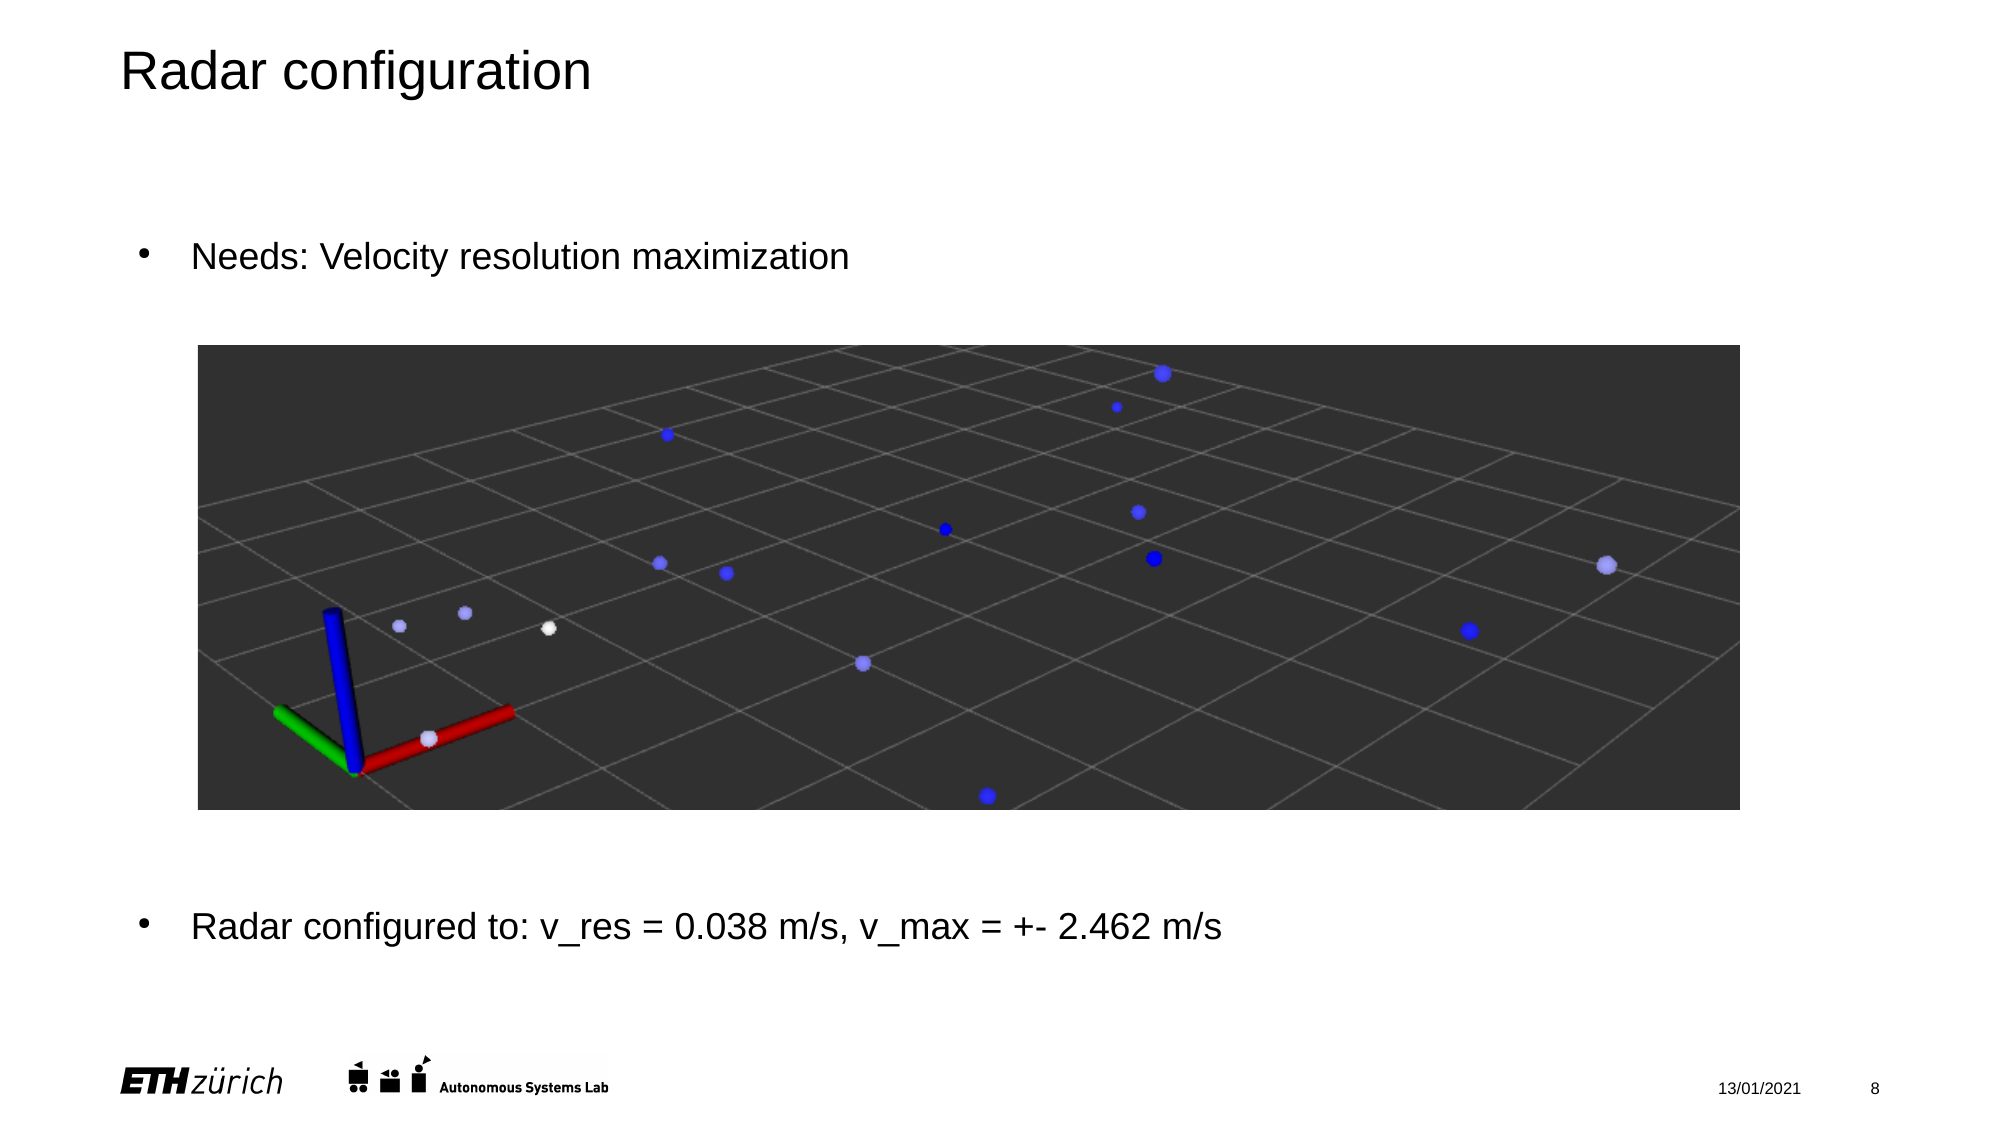

# Radar configuration
Needs: Velocity resolution maximization
Radar configured to: v_res = 0.038 m/s, v_max = +- 2.462 m/s
13/01/2021